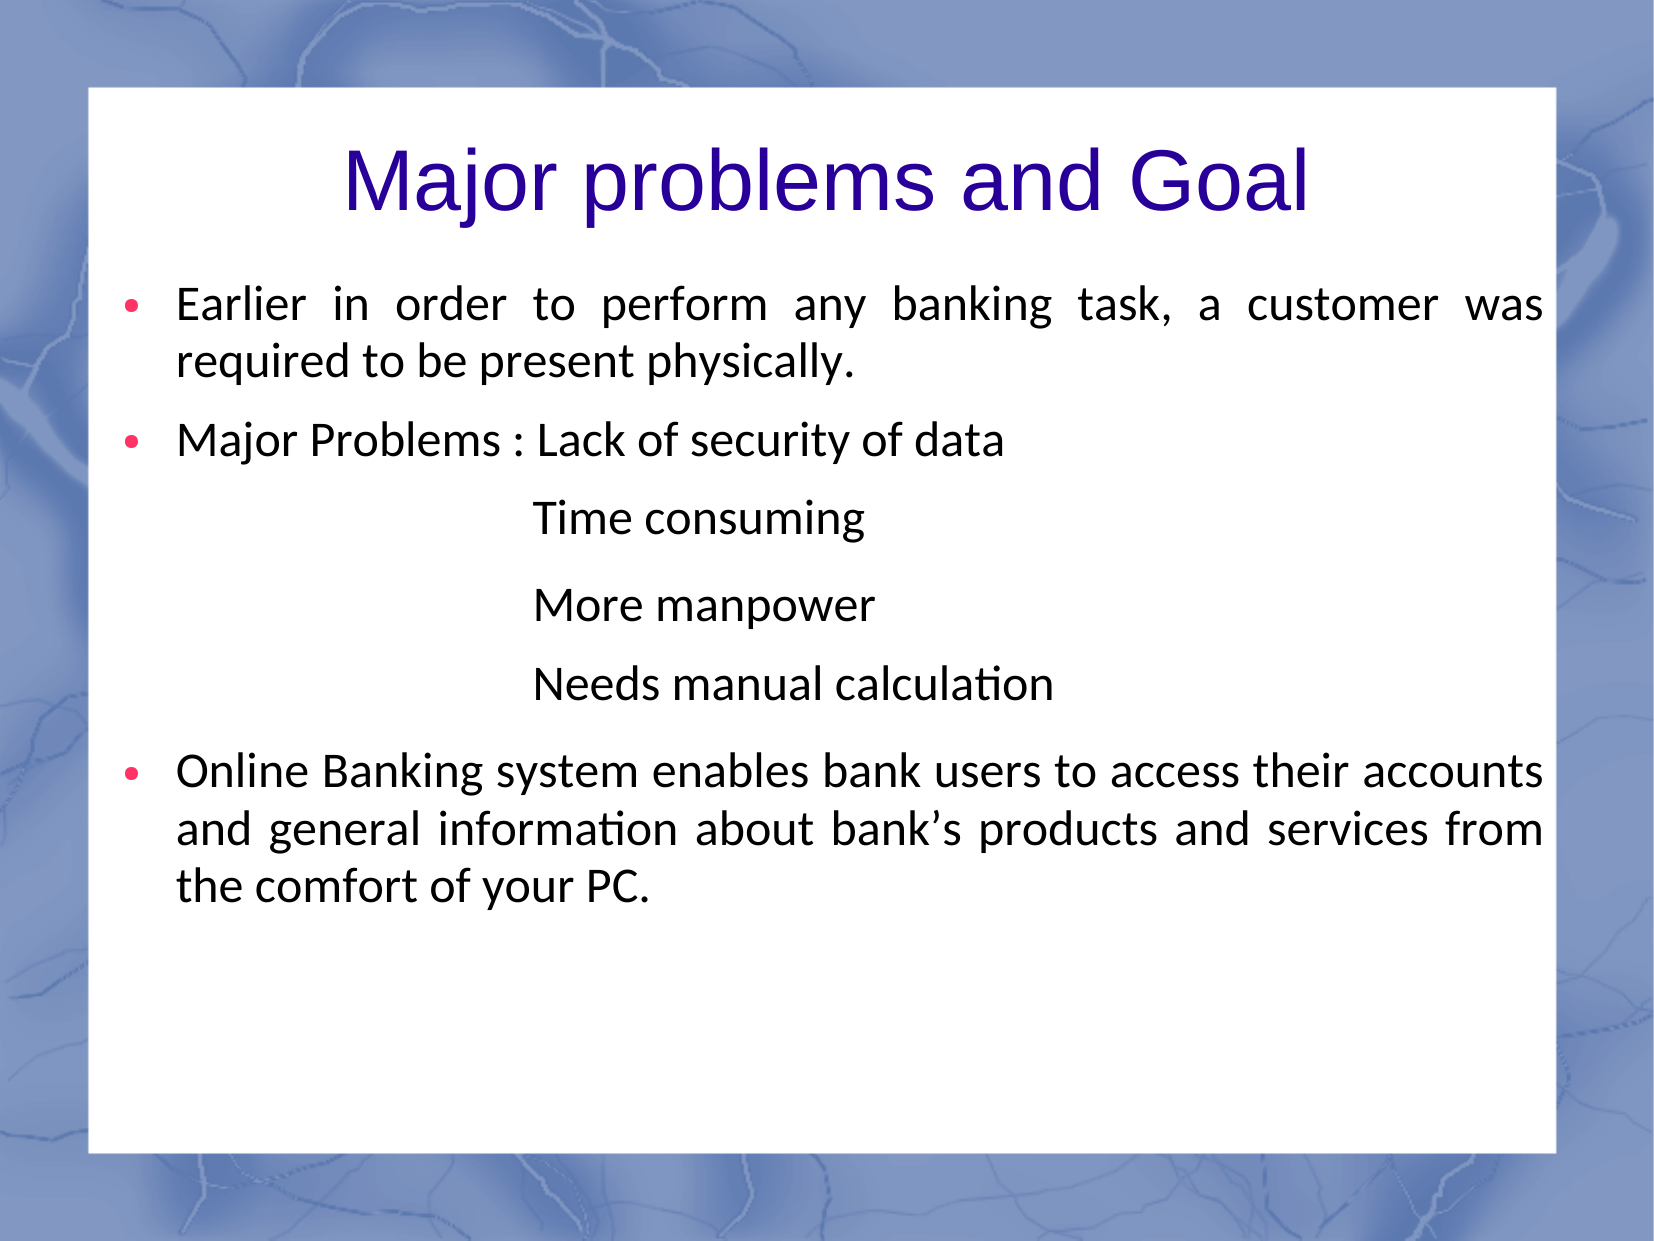

# Major problems and Goal
Earlier in order to perform any banking task, a customer was required to be present physically.
Major Problems : Lack of security of data
 Time consuming
 More manpower
 Needs manual calculation
Online Banking system enables bank users to access their accounts and general information about bank’s products and services from the comfort of your PC.